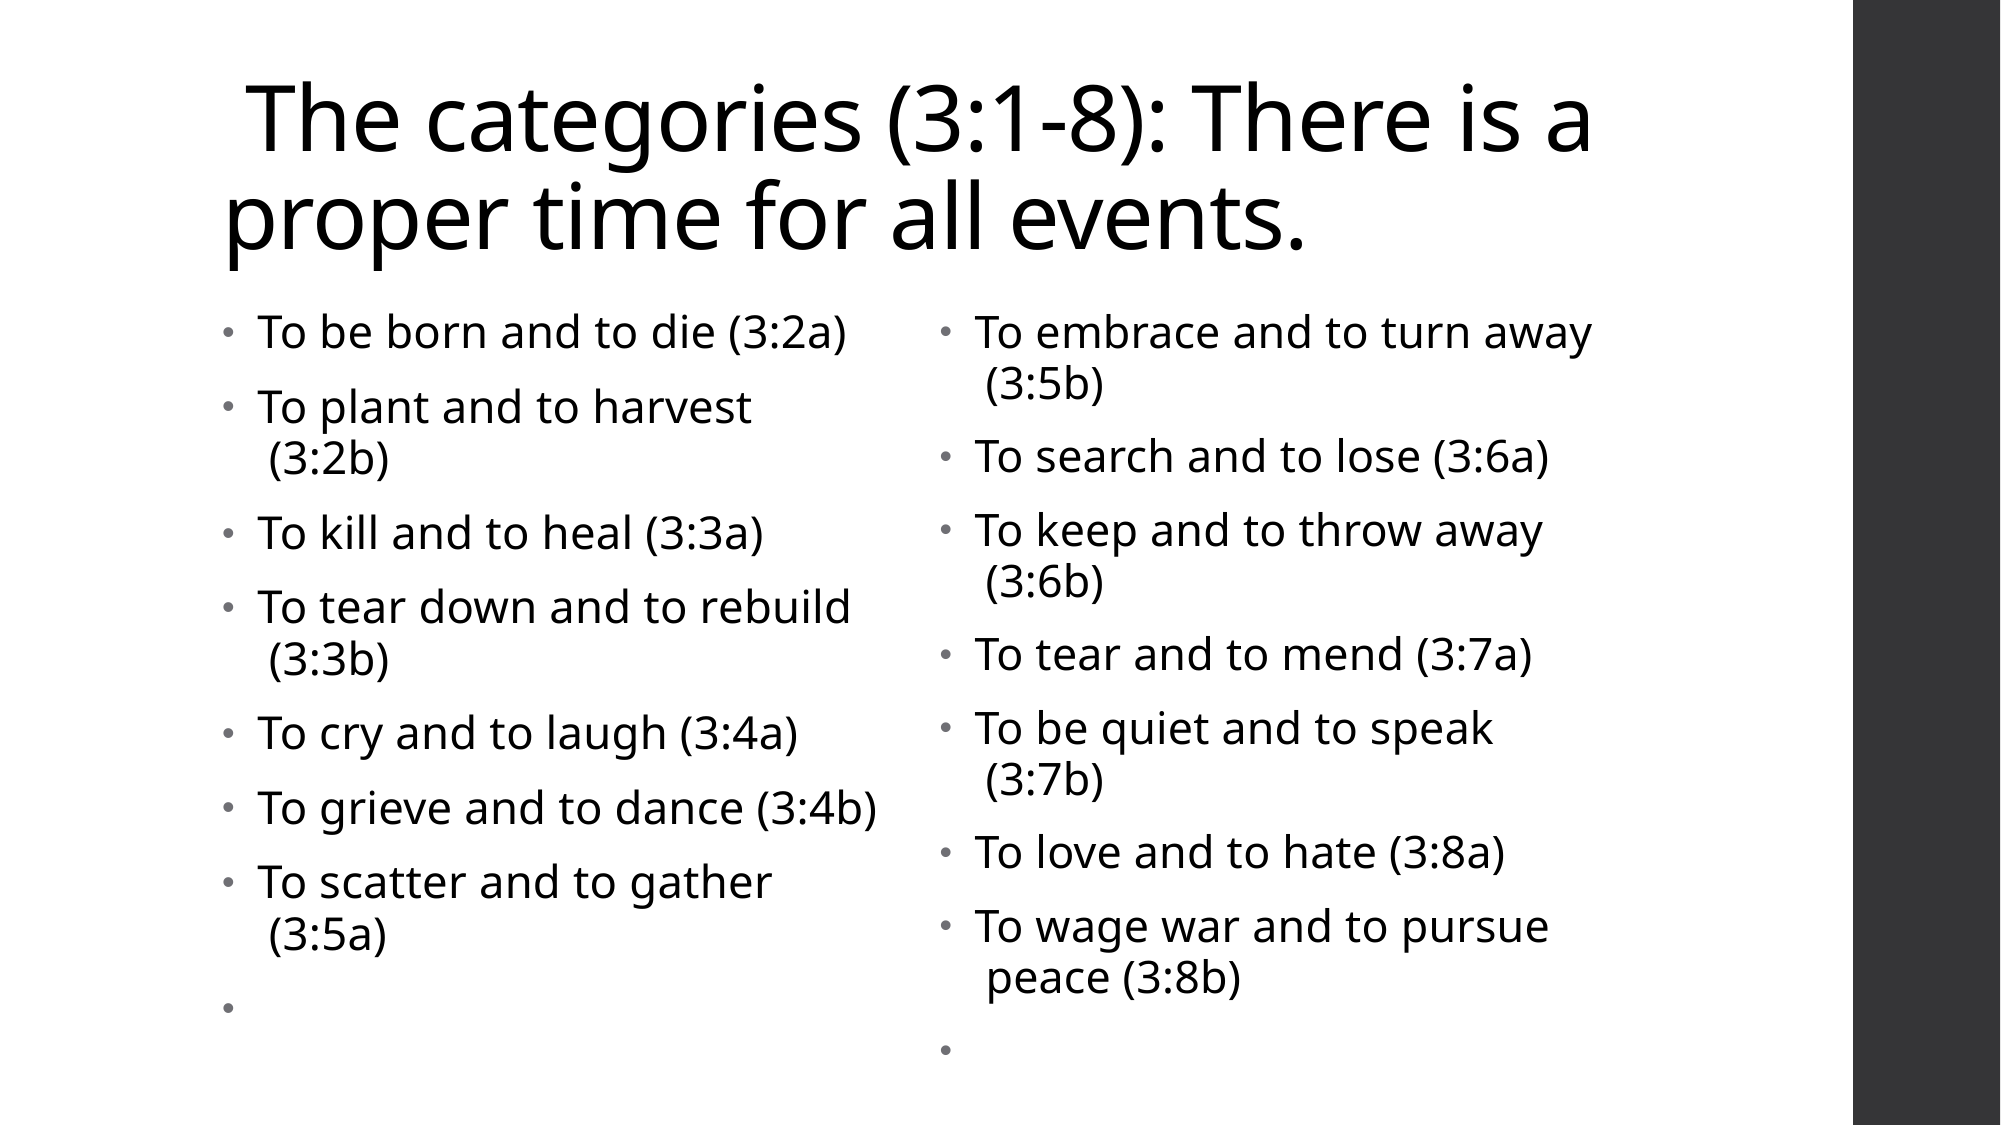

# The categories (3:1-8): There is a proper time for all events.
 To be born and to die (3:2a)
 To plant and to harvest (3:2b)
 To kill and to heal (3:3a)
 To tear down and to rebuild (3:3b)
 To cry and to laugh (3:4a)
 To grieve and to dance (3:4b)
 To scatter and to gather (3:5a)
 To embrace and to turn away (3:5b)
 To search and to lose (3:6a)
 To keep and to throw away (3:6b)
 To tear and to mend (3:7a)
 To be quiet and to speak (3:7b)
 To love and to hate (3:8a)
 To wage war and to pursue peace (3:8b)